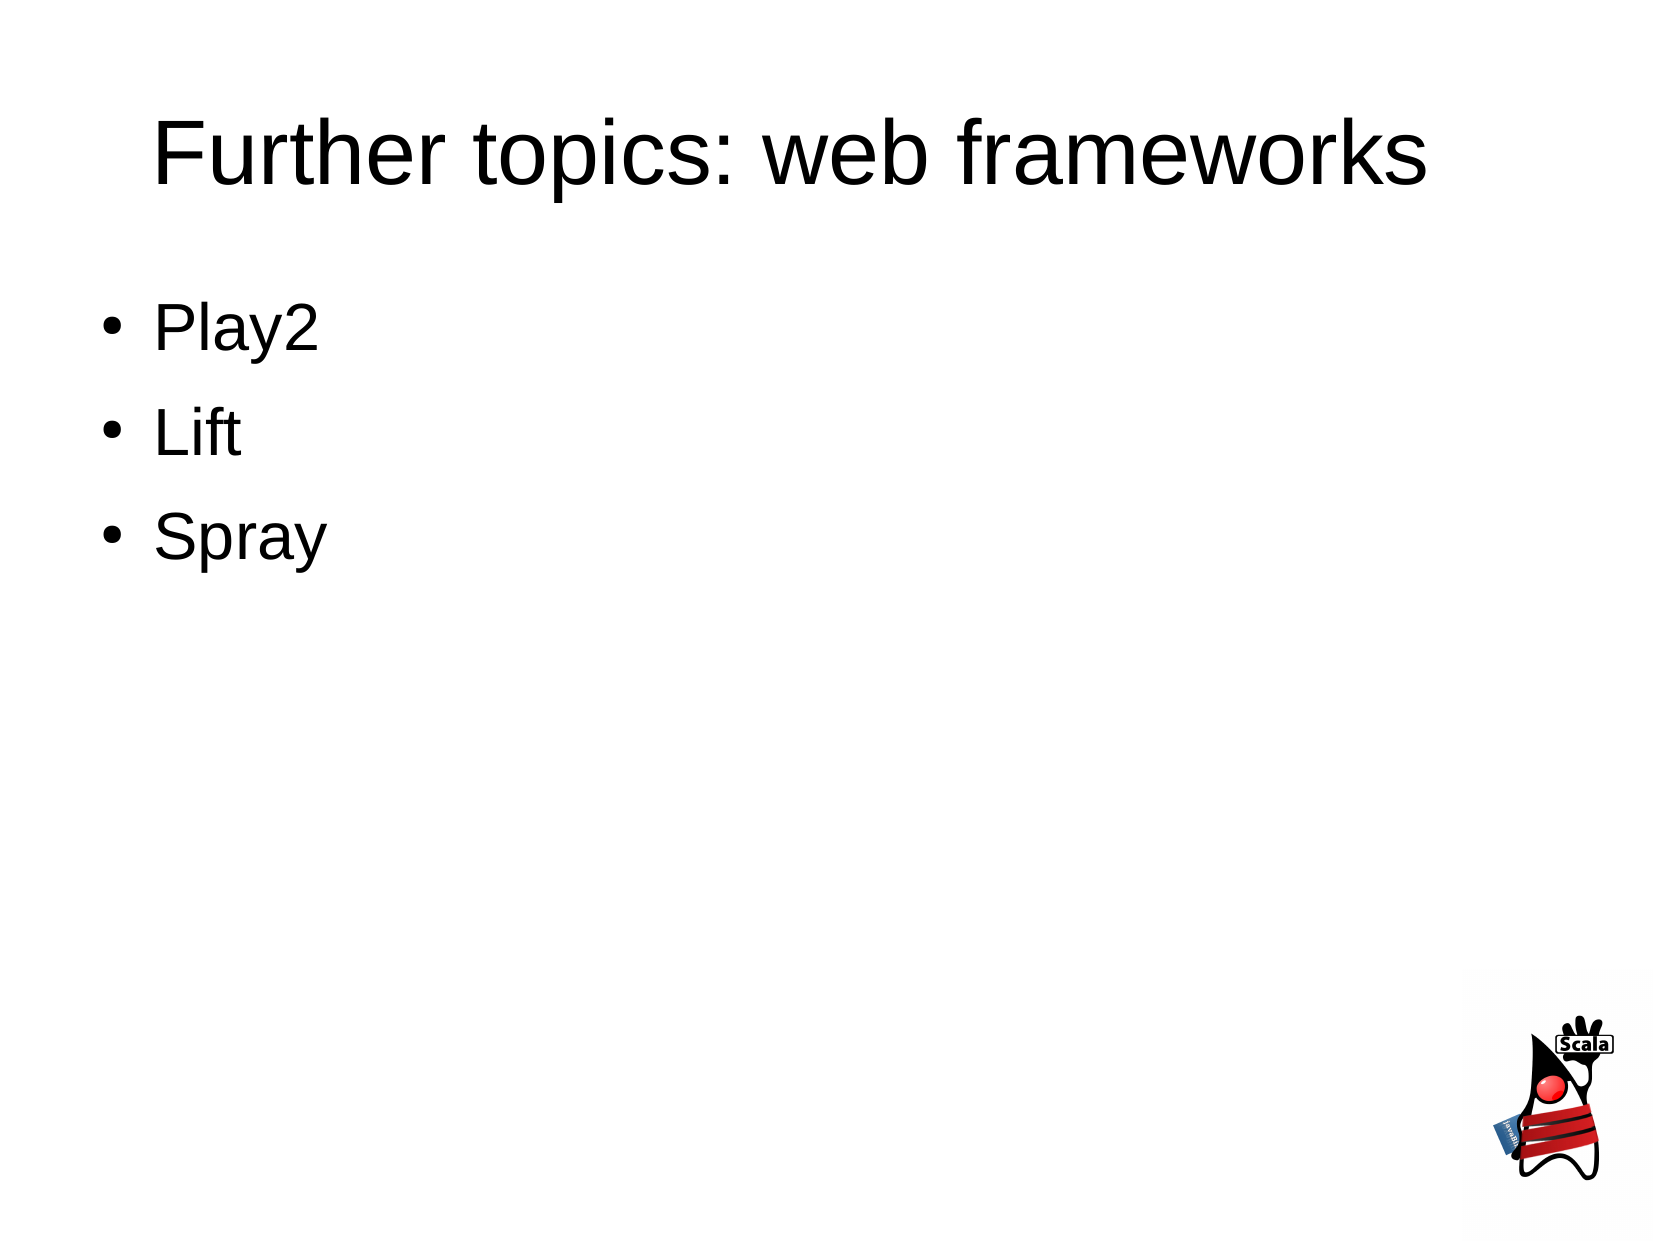

# Further topics: web frameworks
Play2
Lift
Spray